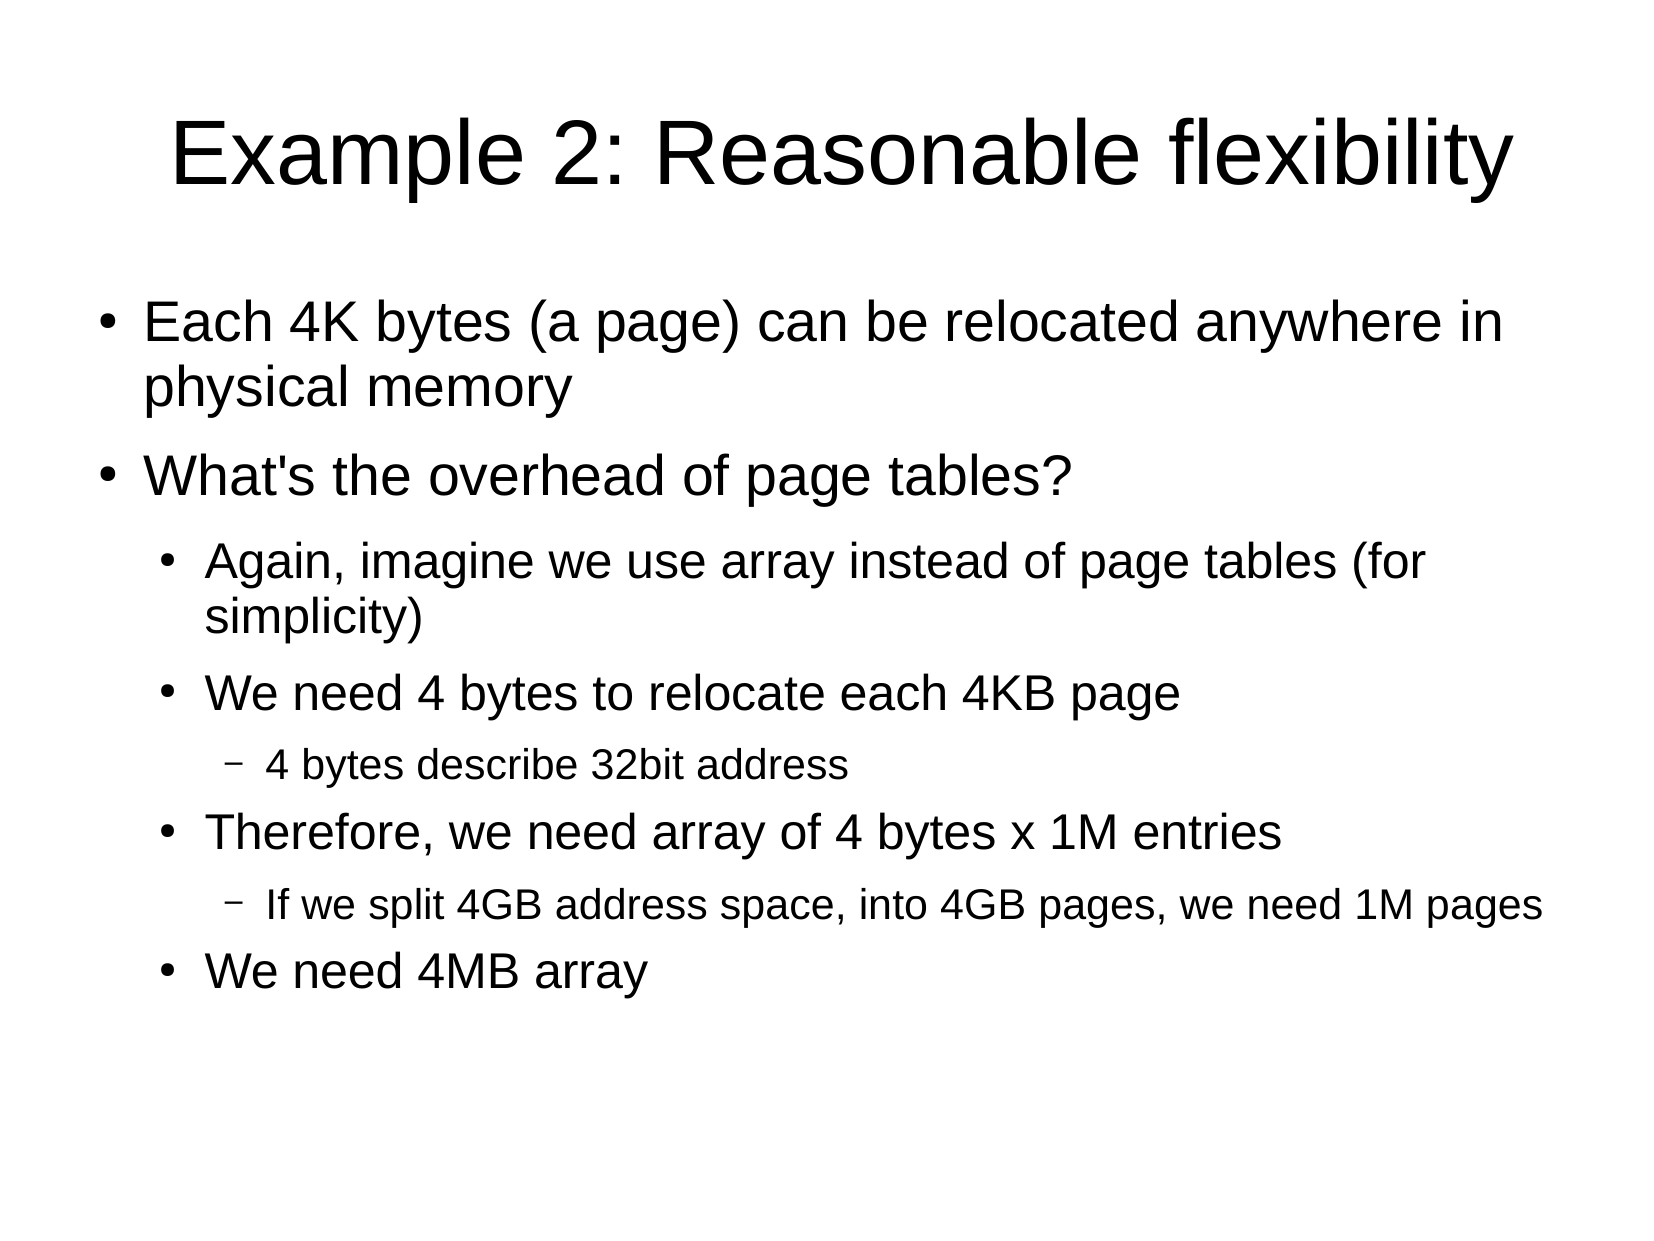

# Example 2: Reasonable flexibility
Each 4K bytes (a page) can be relocated anywhere in physical memory
What's the overhead of page tables?
Again, imagine we use array instead of page tables (for simplicity)
We need 4 bytes to relocate each 4KB page
4 bytes describe 32bit address
Therefore, we need array of 4 bytes x 1M entries
If we split 4GB address space, into 4GB pages, we need 1M pages
We need 4MB array